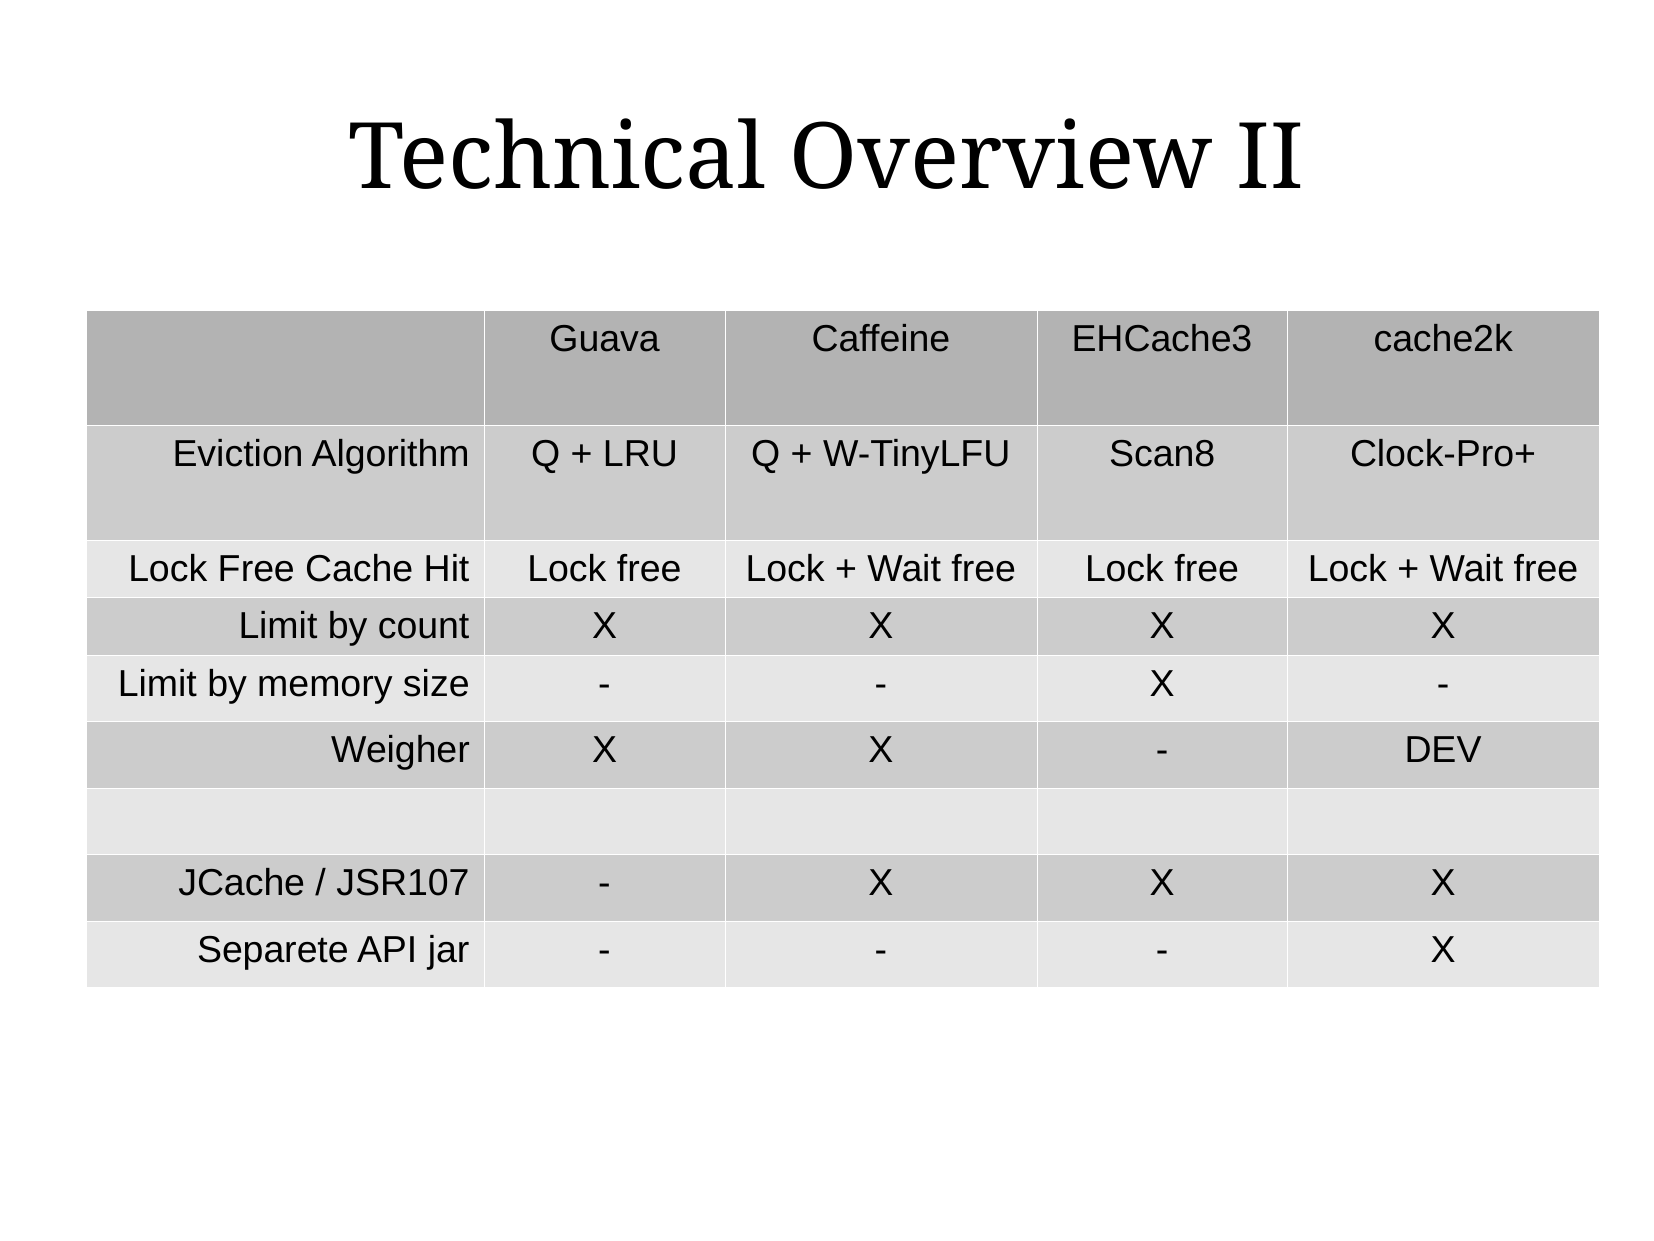

# Technical Overview II
| | Guava | Caffeine | EHCache3 | cache2k |
| --- | --- | --- | --- | --- |
| Eviction Algorithm | Q + LRU | Q + W-TinyLFU | Scan8 | Clock-Pro+ |
| Lock Free Cache Hit | Lock free | Lock + Wait free | Lock free | Lock + Wait free |
| Limit by count | X | X | X | X |
| Limit by memory size | - | - | X | - |
| Weigher | X | X | - | DEV |
| | | | | |
| JCache / JSR107 | - | X | X | X |
| Separete API jar | - | - | - | X |